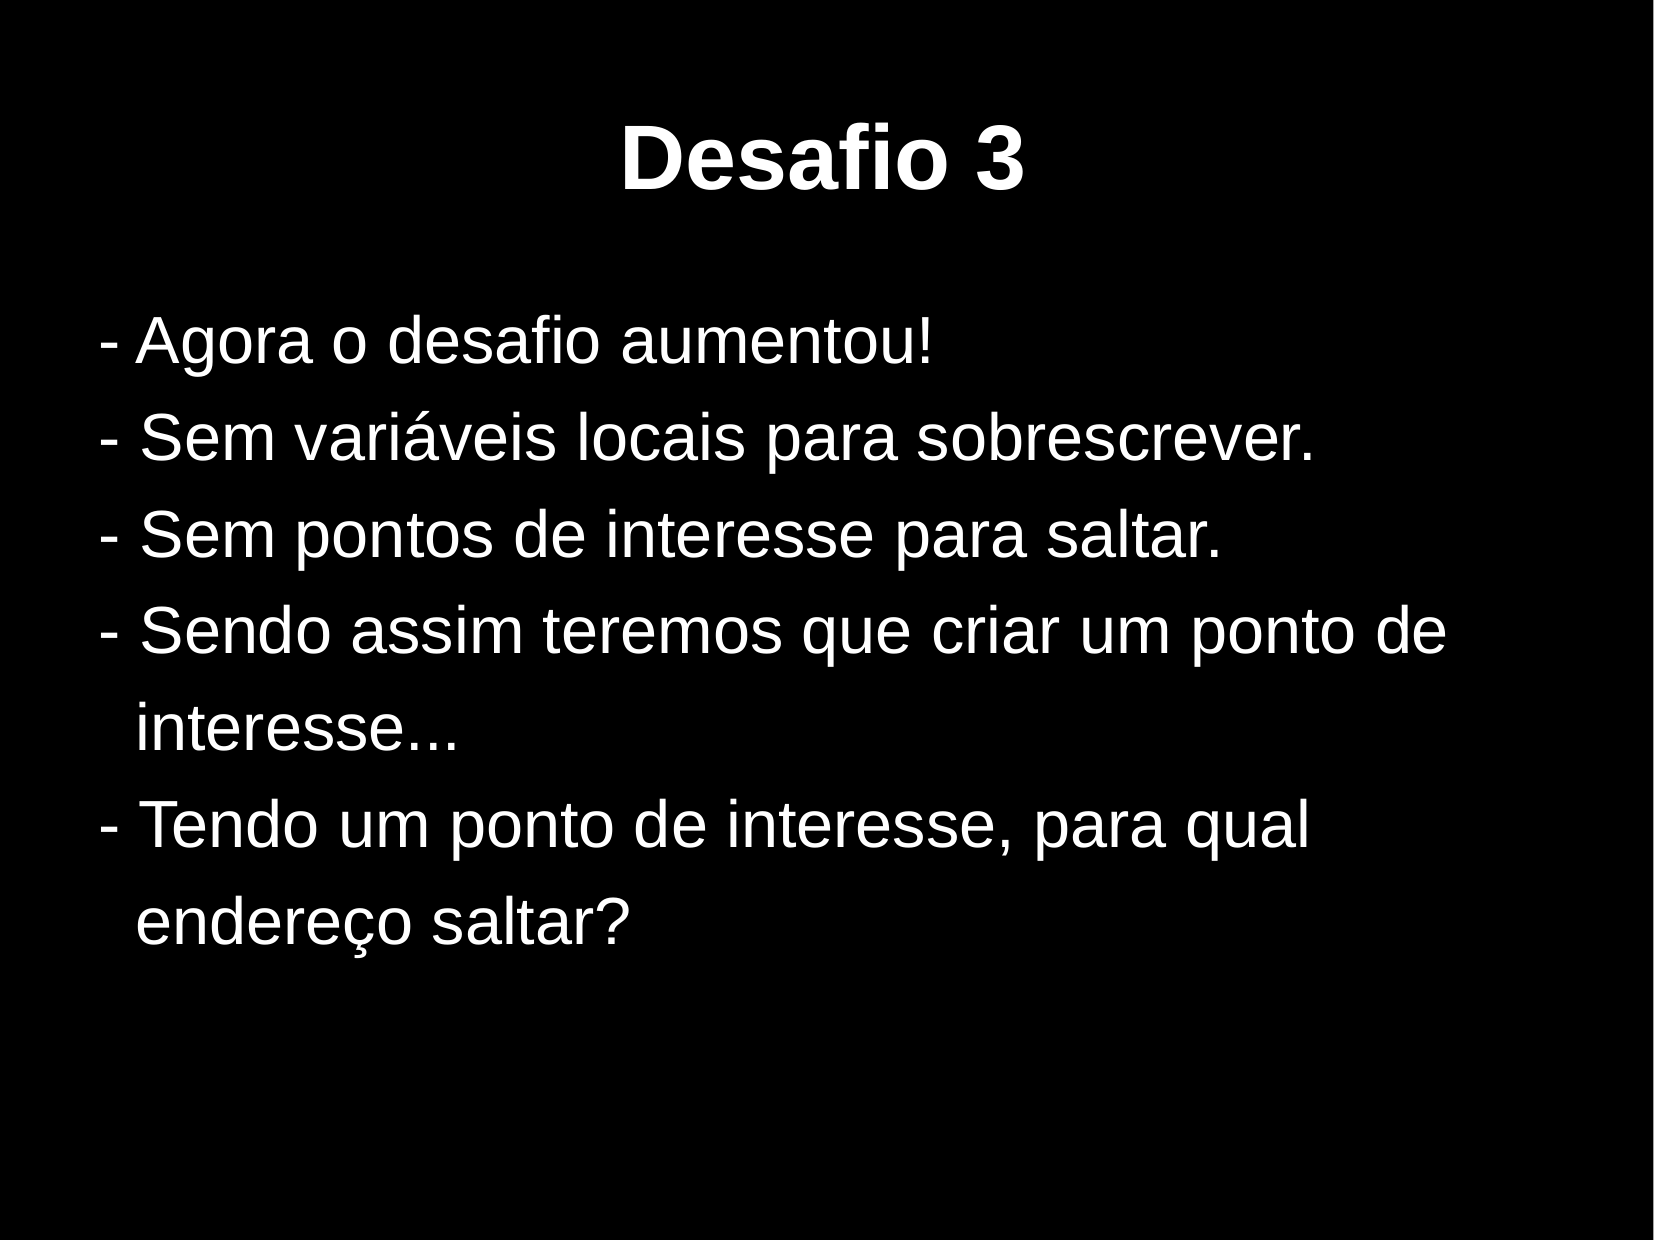

# Desafio 3
- Agora o desafio aumentou!
- Sem variáveis locais para sobrescrever.
- Sem pontos de interesse para saltar.
- Sendo assim teremos que criar um ponto de
 interesse...
- Tendo um ponto de interesse, para qual
 endereço saltar?